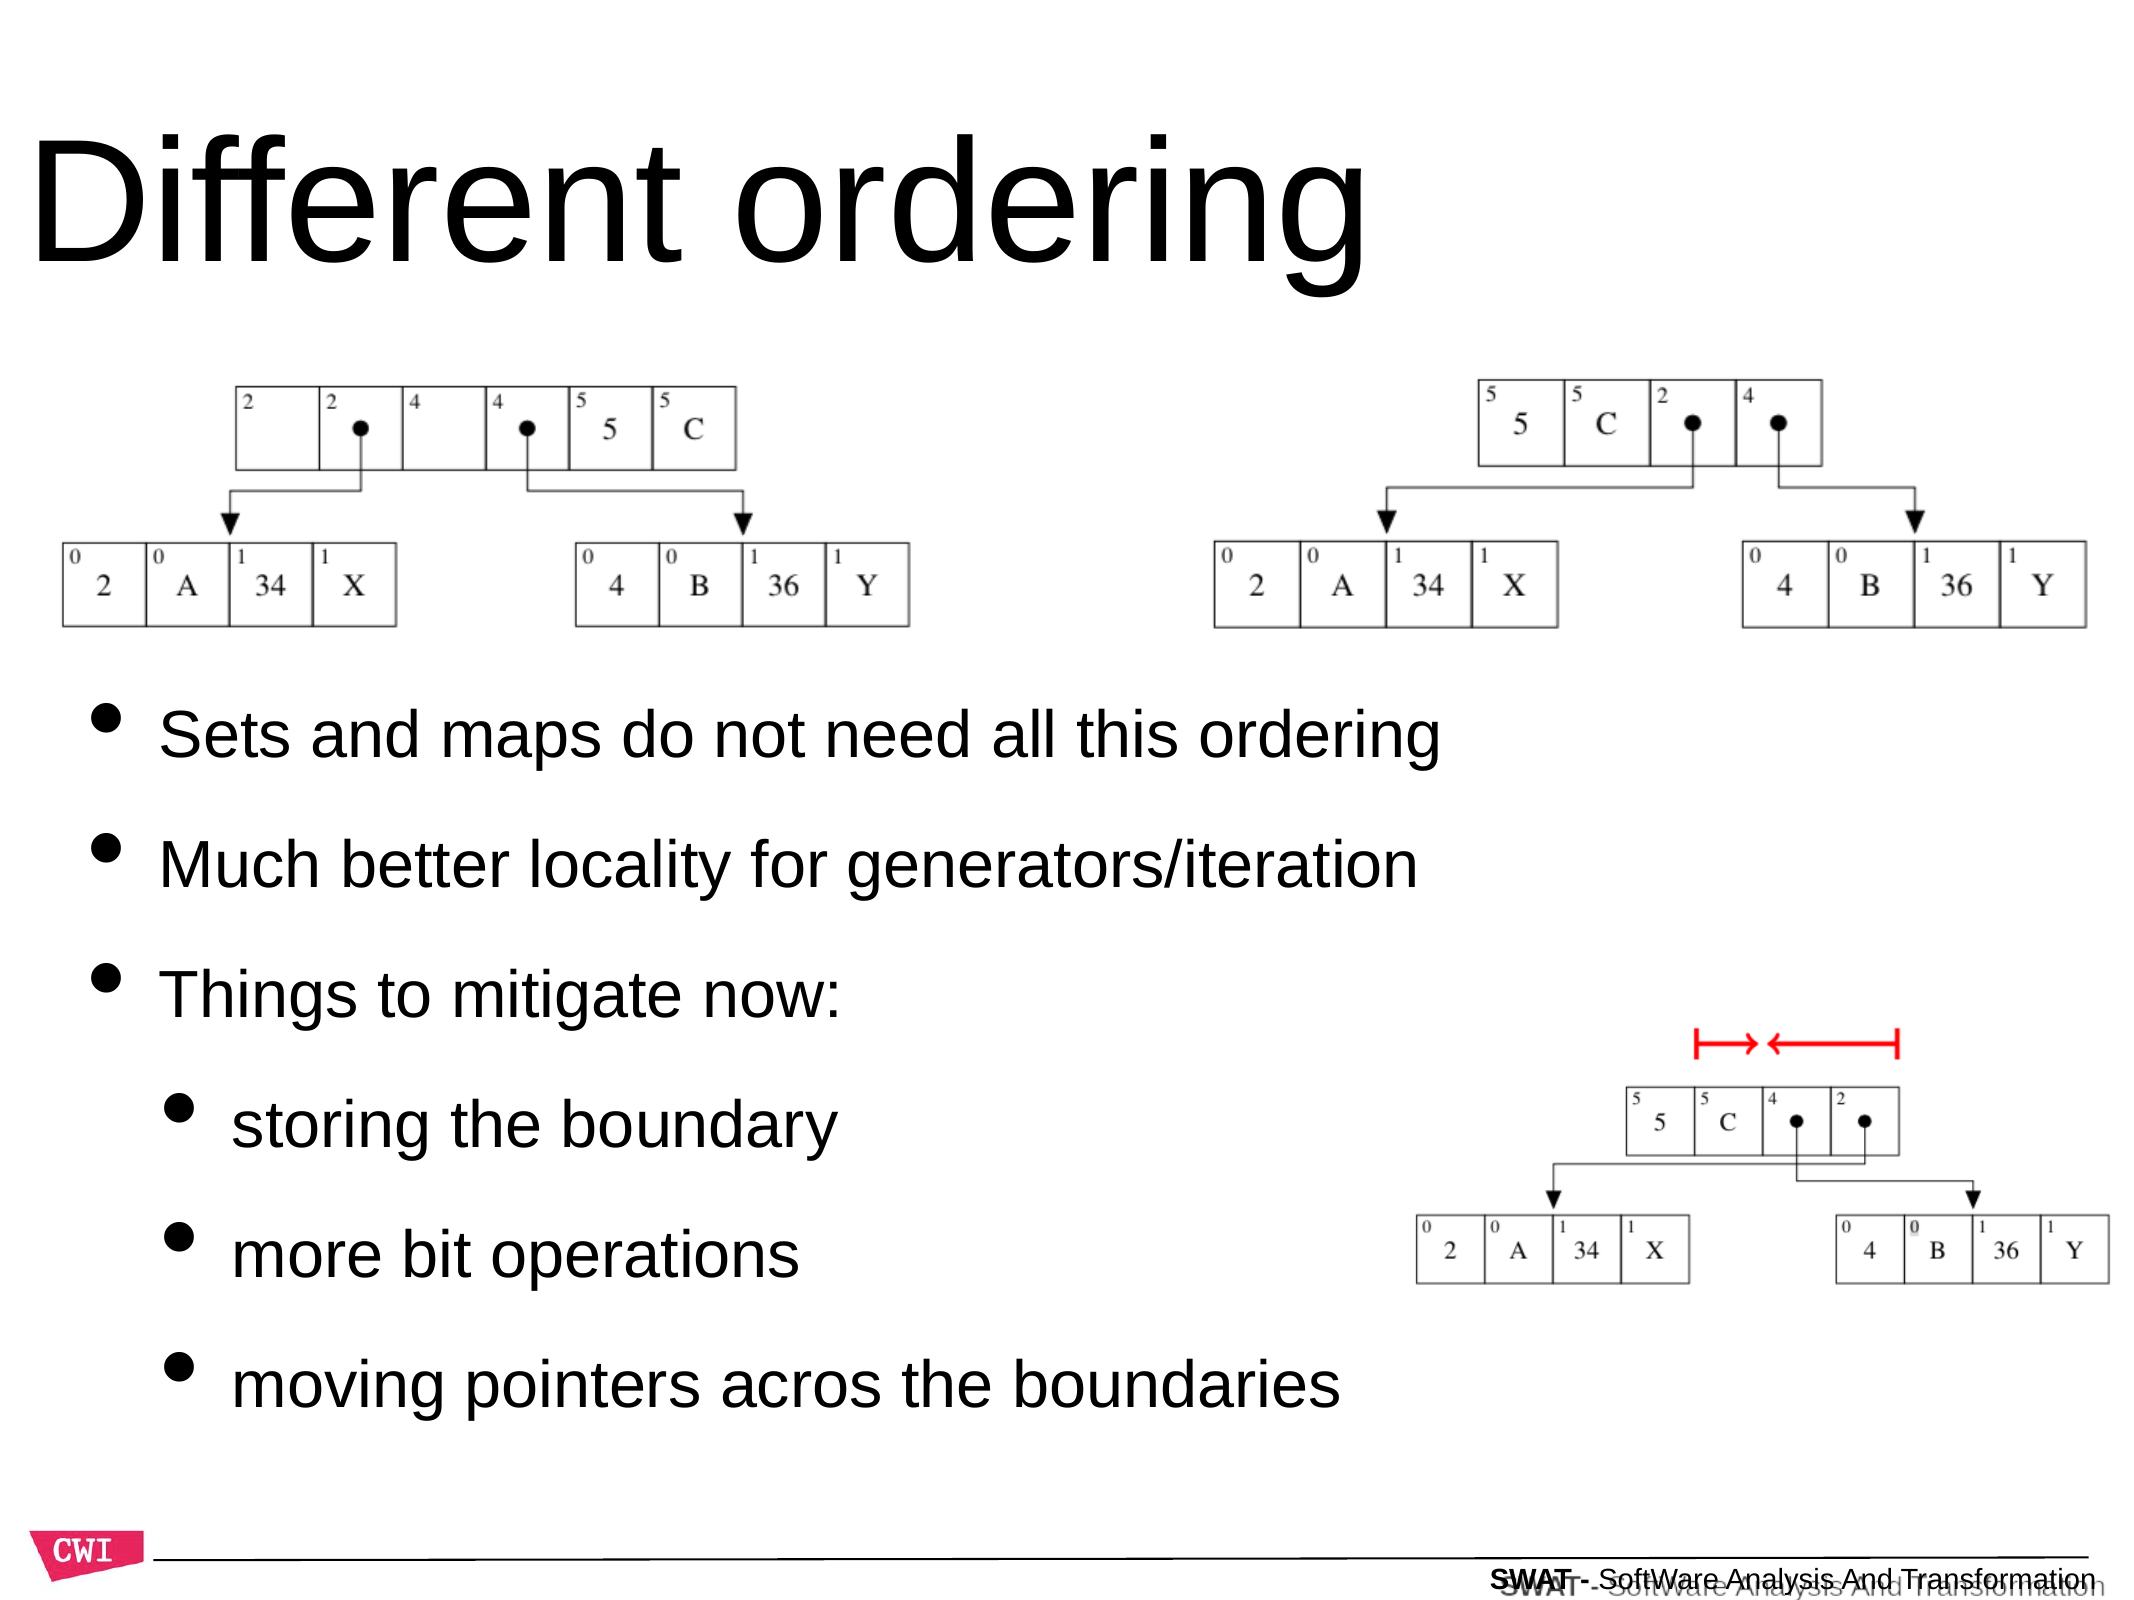

# Different ordering
Sets and maps do not need all this ordering
Much better locality for generators/iteration
Things to mitigate now:
storing the boundary
more bit operations
moving pointers acros the boundaries